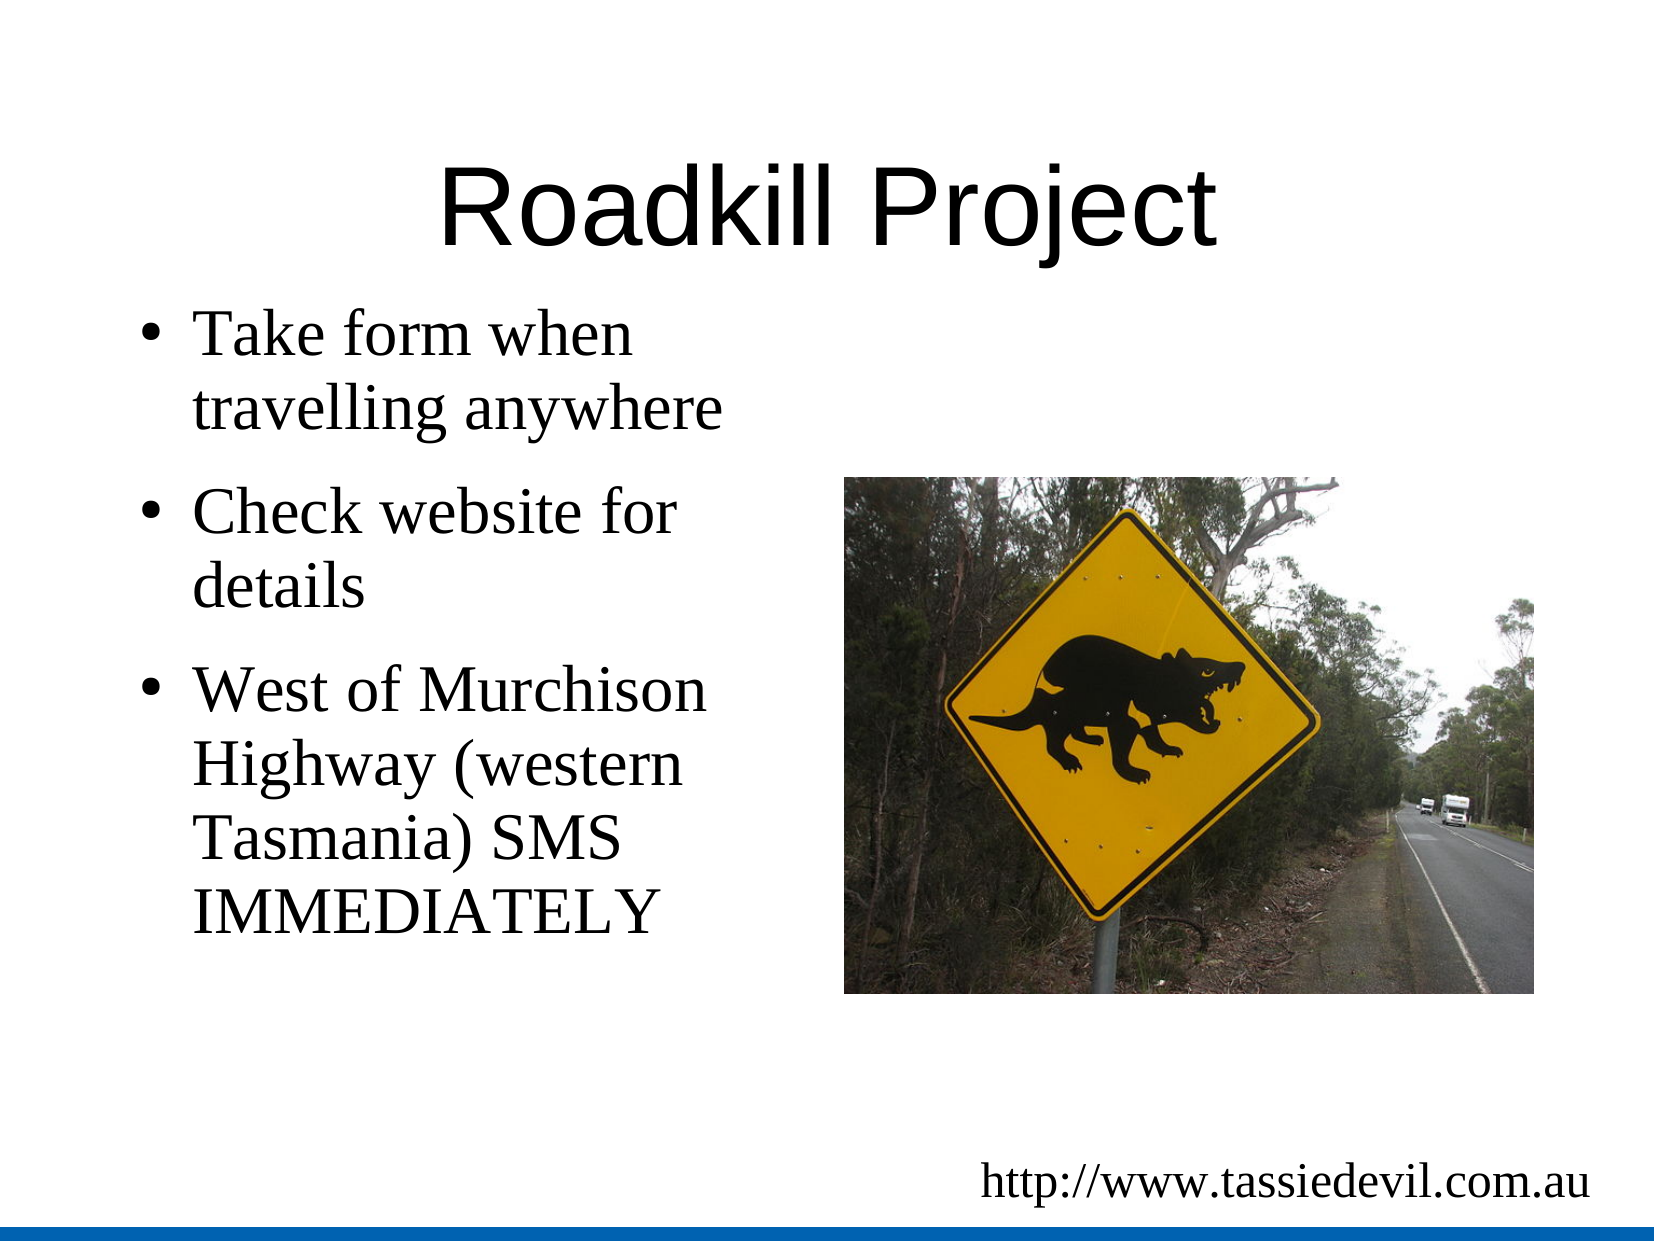

# Roadkill Project
Take form when travelling anywhere
Check website for details
West of Murchison Highway (western Tasmania) SMS IMMEDIATELY
http://www.tassiedevil.com.au